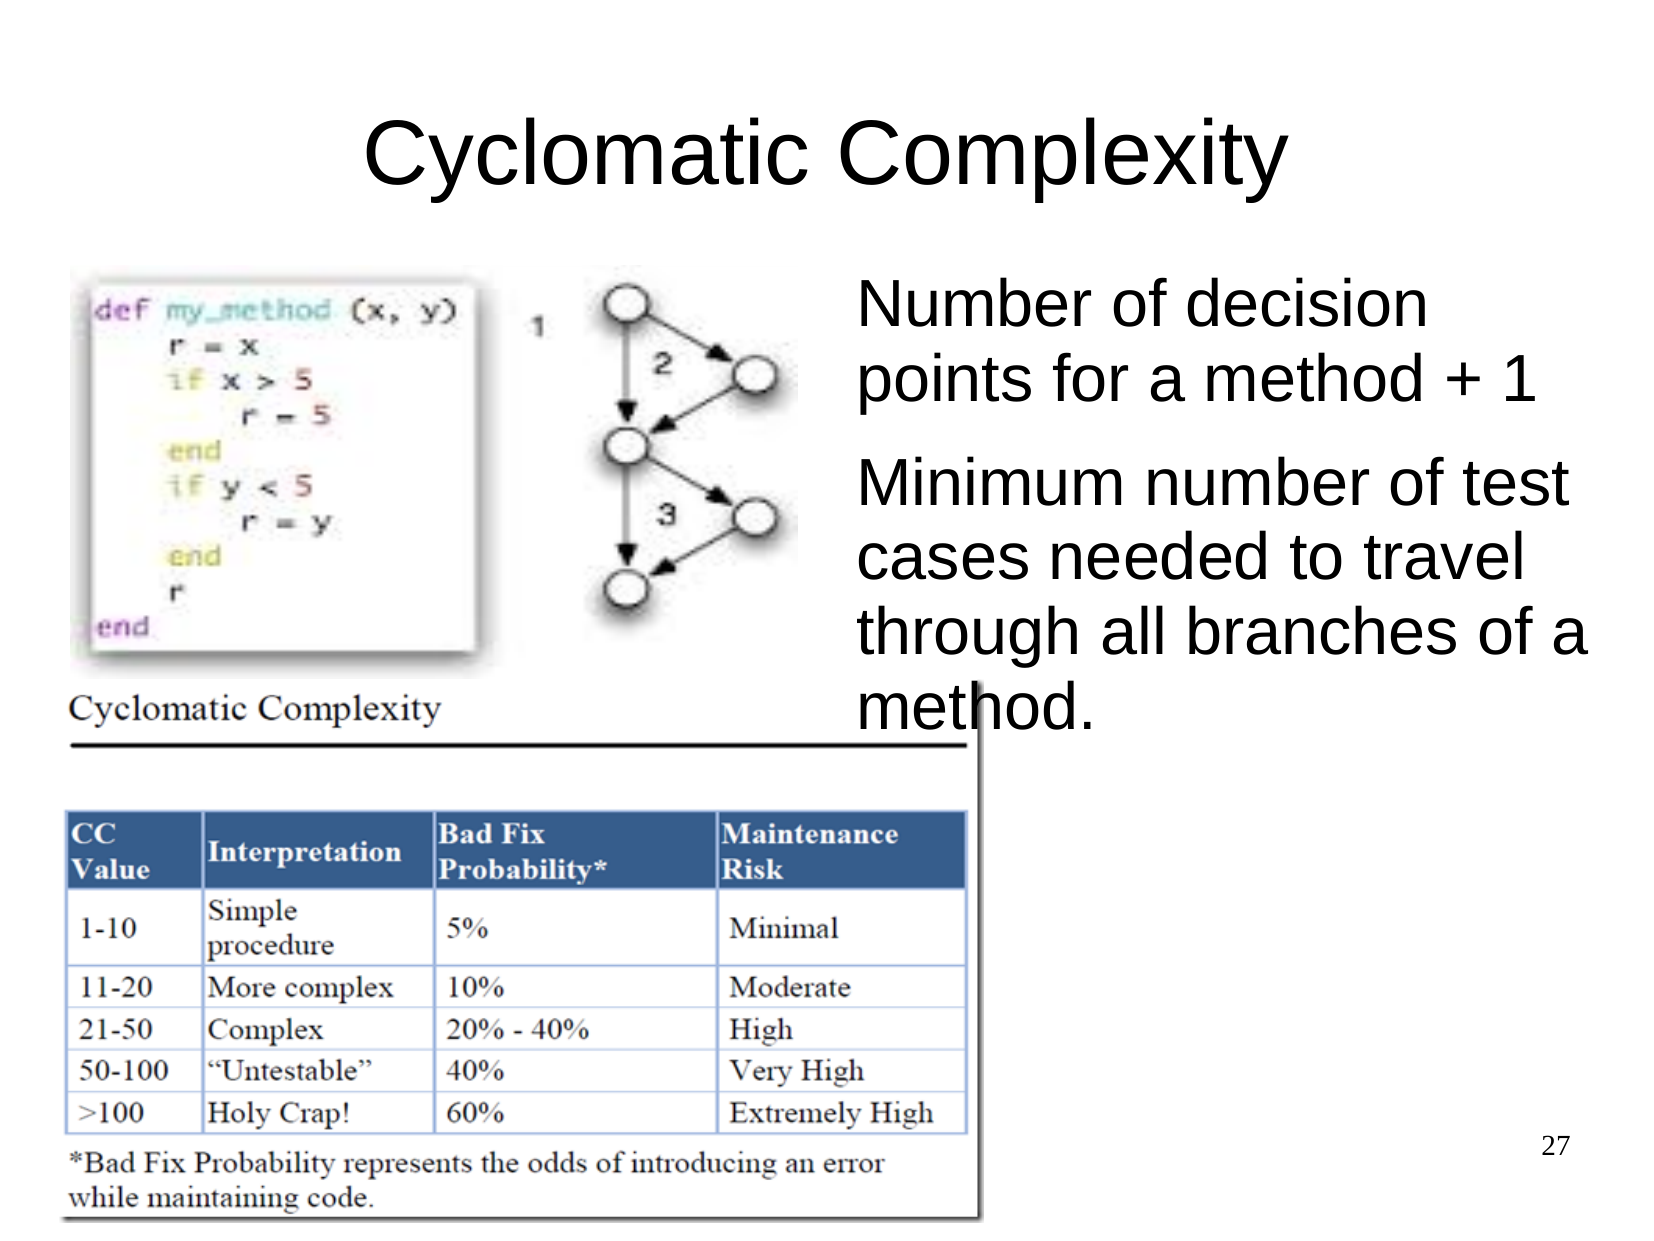

# Cyclomatic Complexity
Number of decision points for a method + 1
Minimum number of test cases needed to travel through all branches of a method.
27